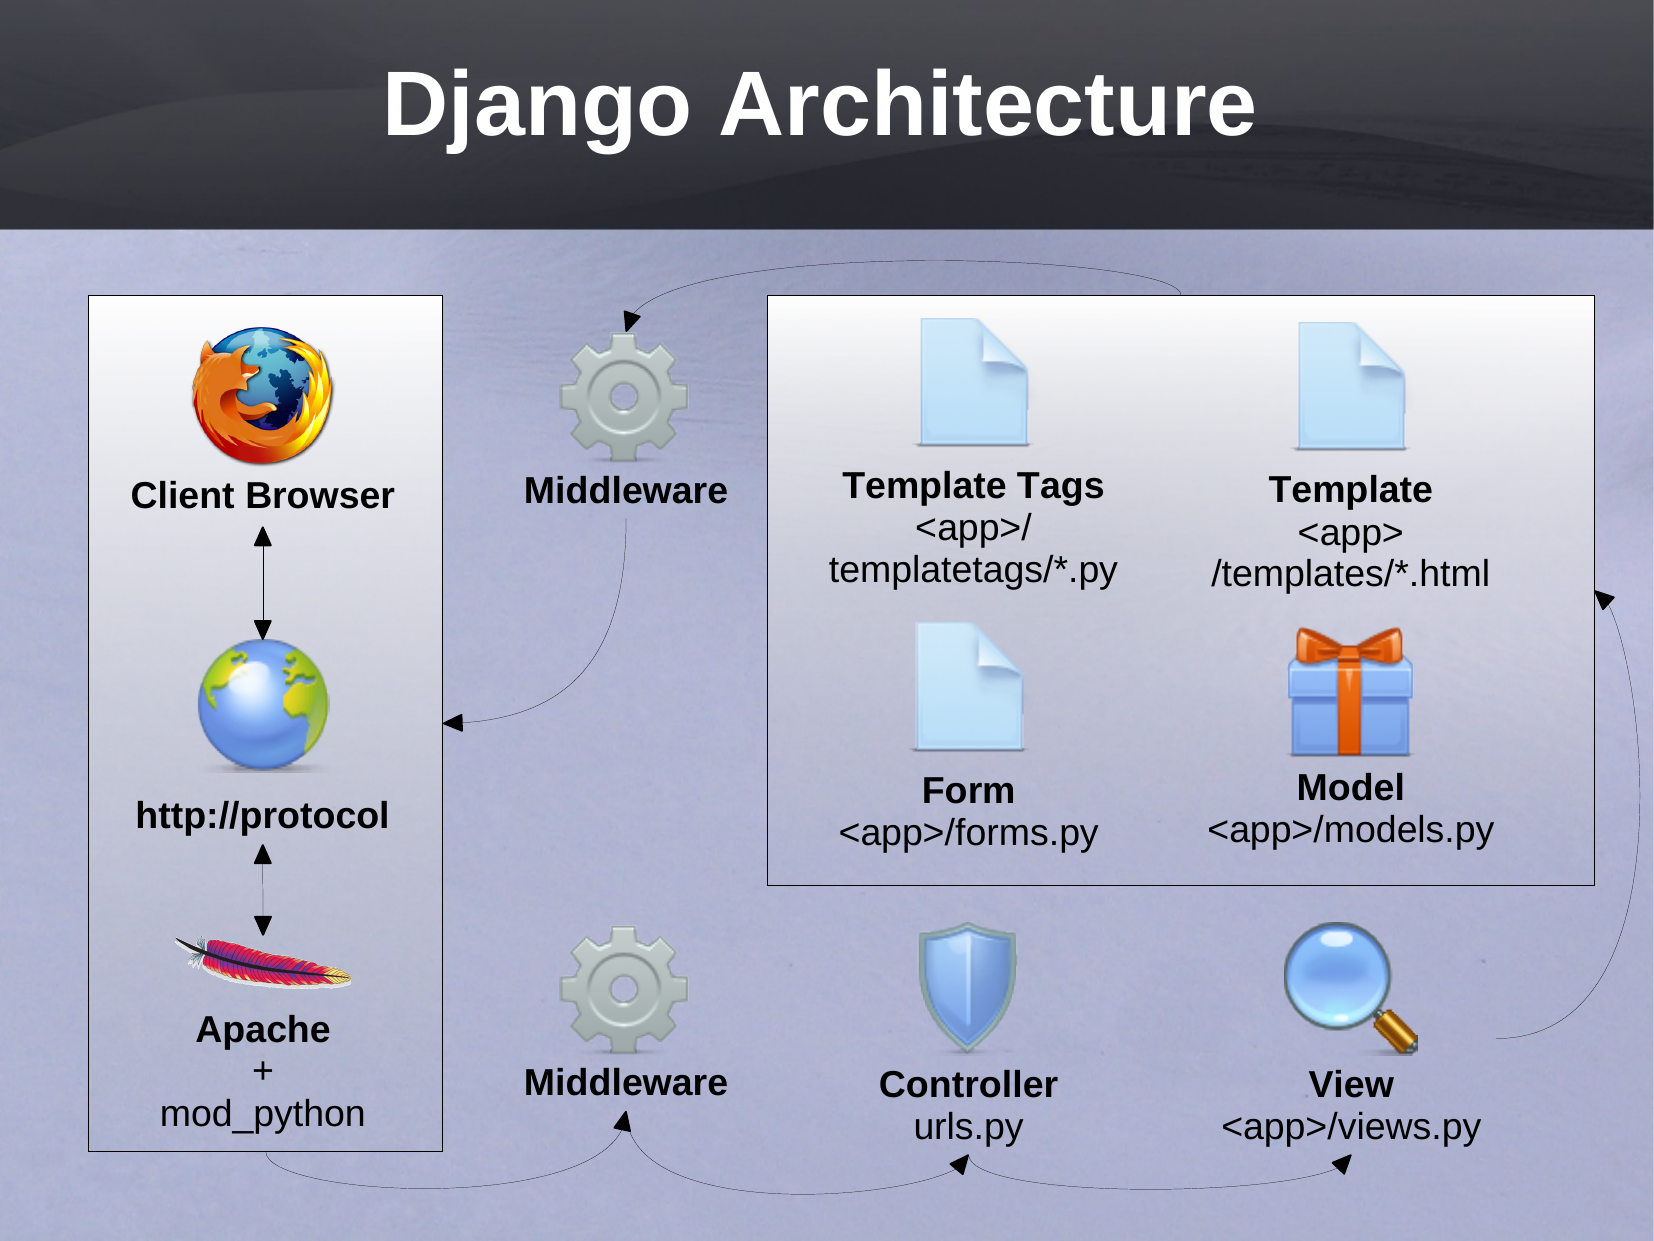

# Django Architecture
Template Tags
<app>/
templatetags/*.py
Template
<app>
/templates/*.html
Client Browser
Middleware
Form
<app>/forms.py
Model
<app>/models.py
http://protocol
Controller
urls.py
View
<app>/views.py
Middleware
Apache
+
mod_python